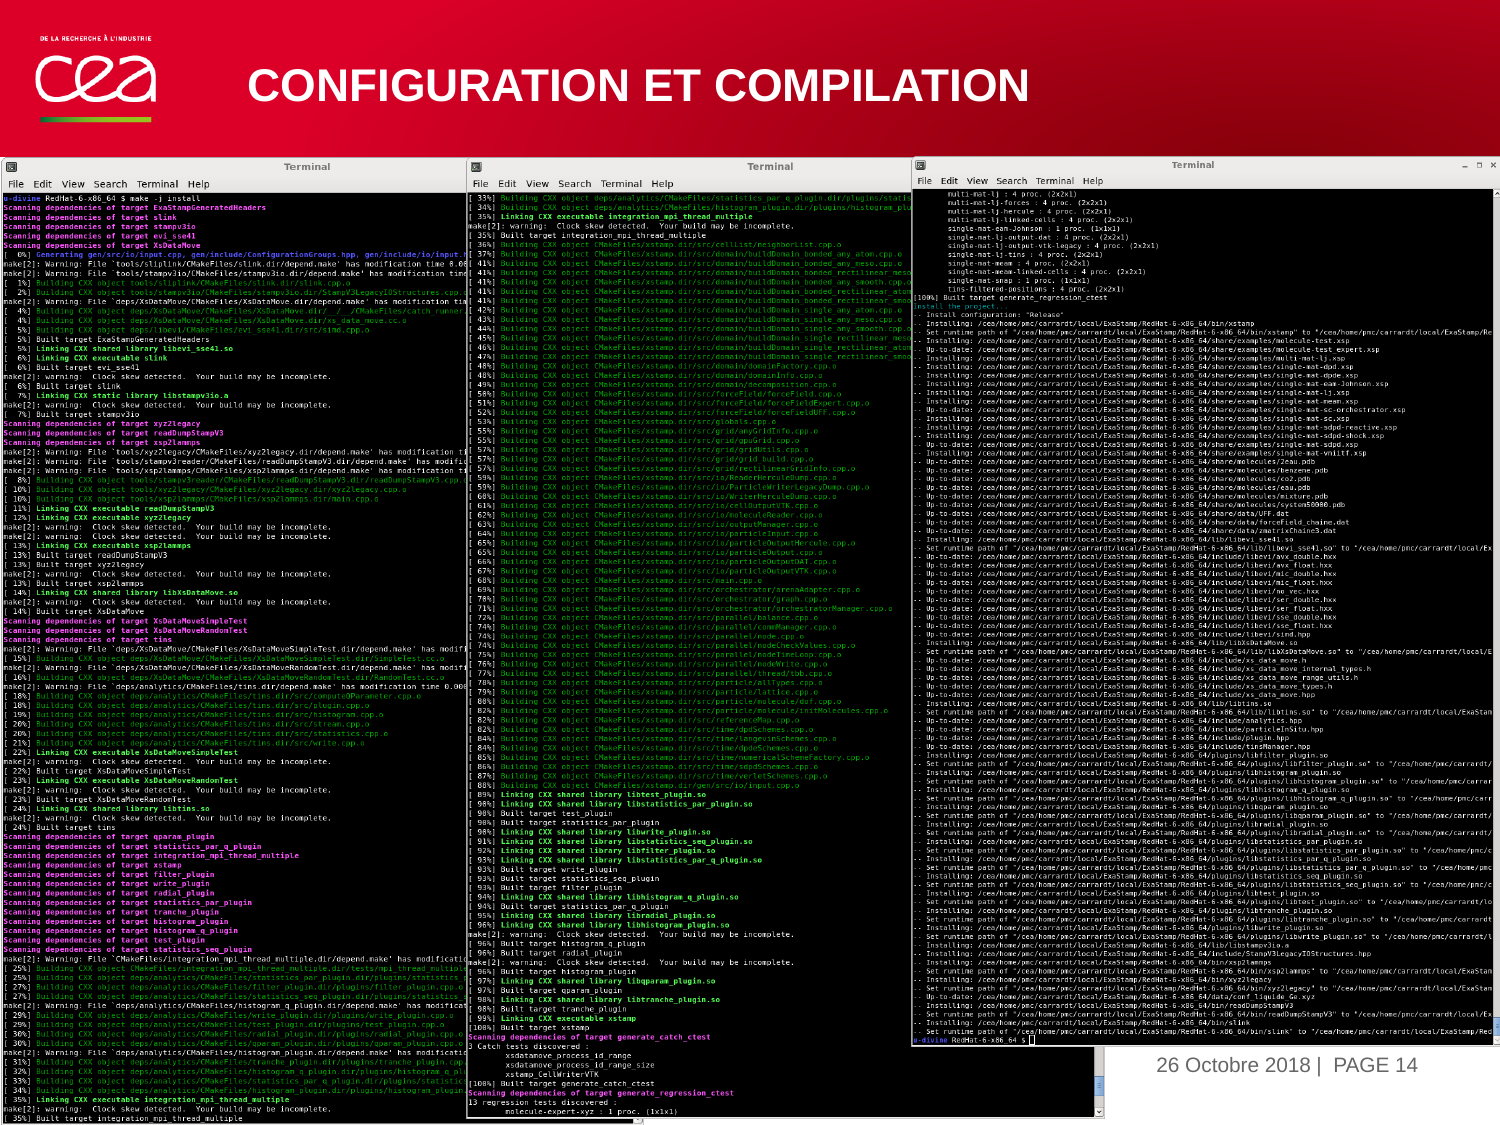

# Configuration et compilation
| PAGE
26 Octobre 2018